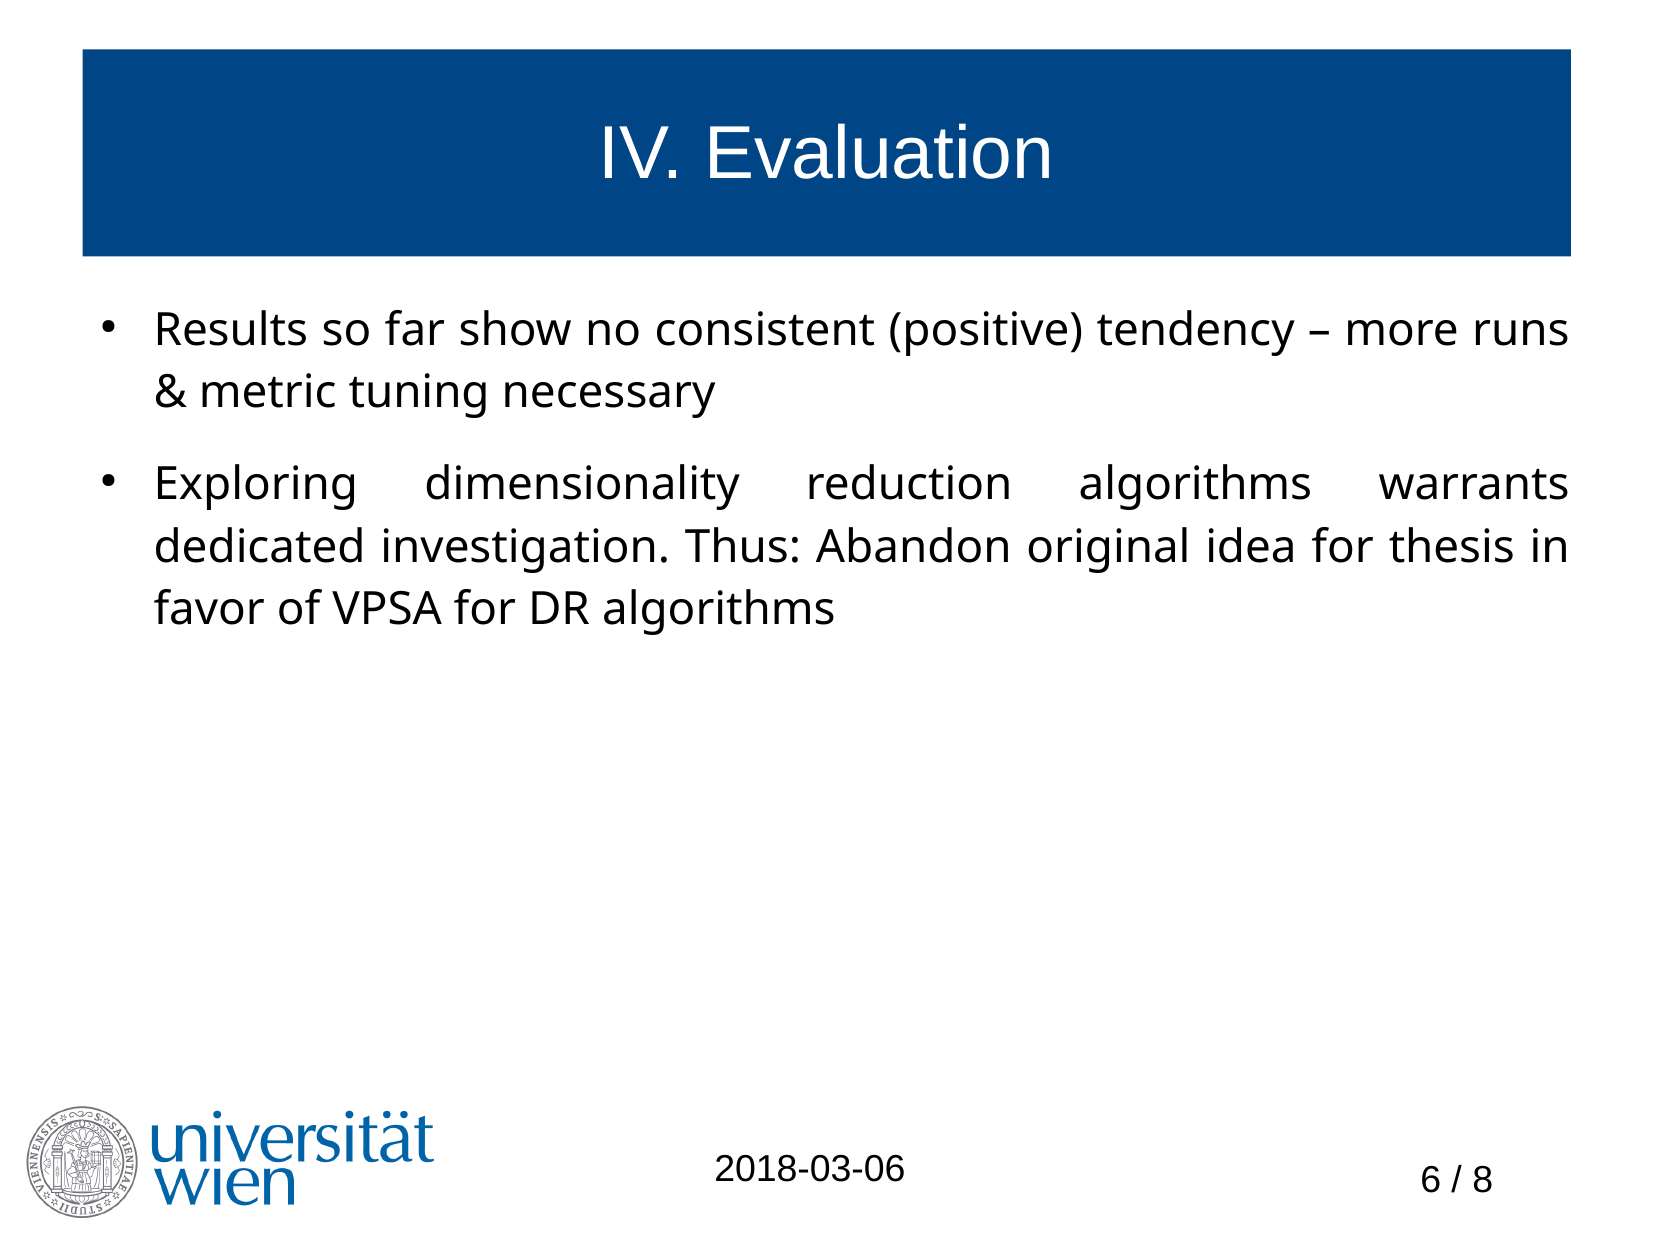

# IV. Evaluation
Results so far show no consistent (positive) tendency – more runs & metric tuning necessary
Exploring dimensionality reduction algorithms warrants dedicated investigation. Thus: Abandon original idea for thesis in favor of VPSA for DR algorithms